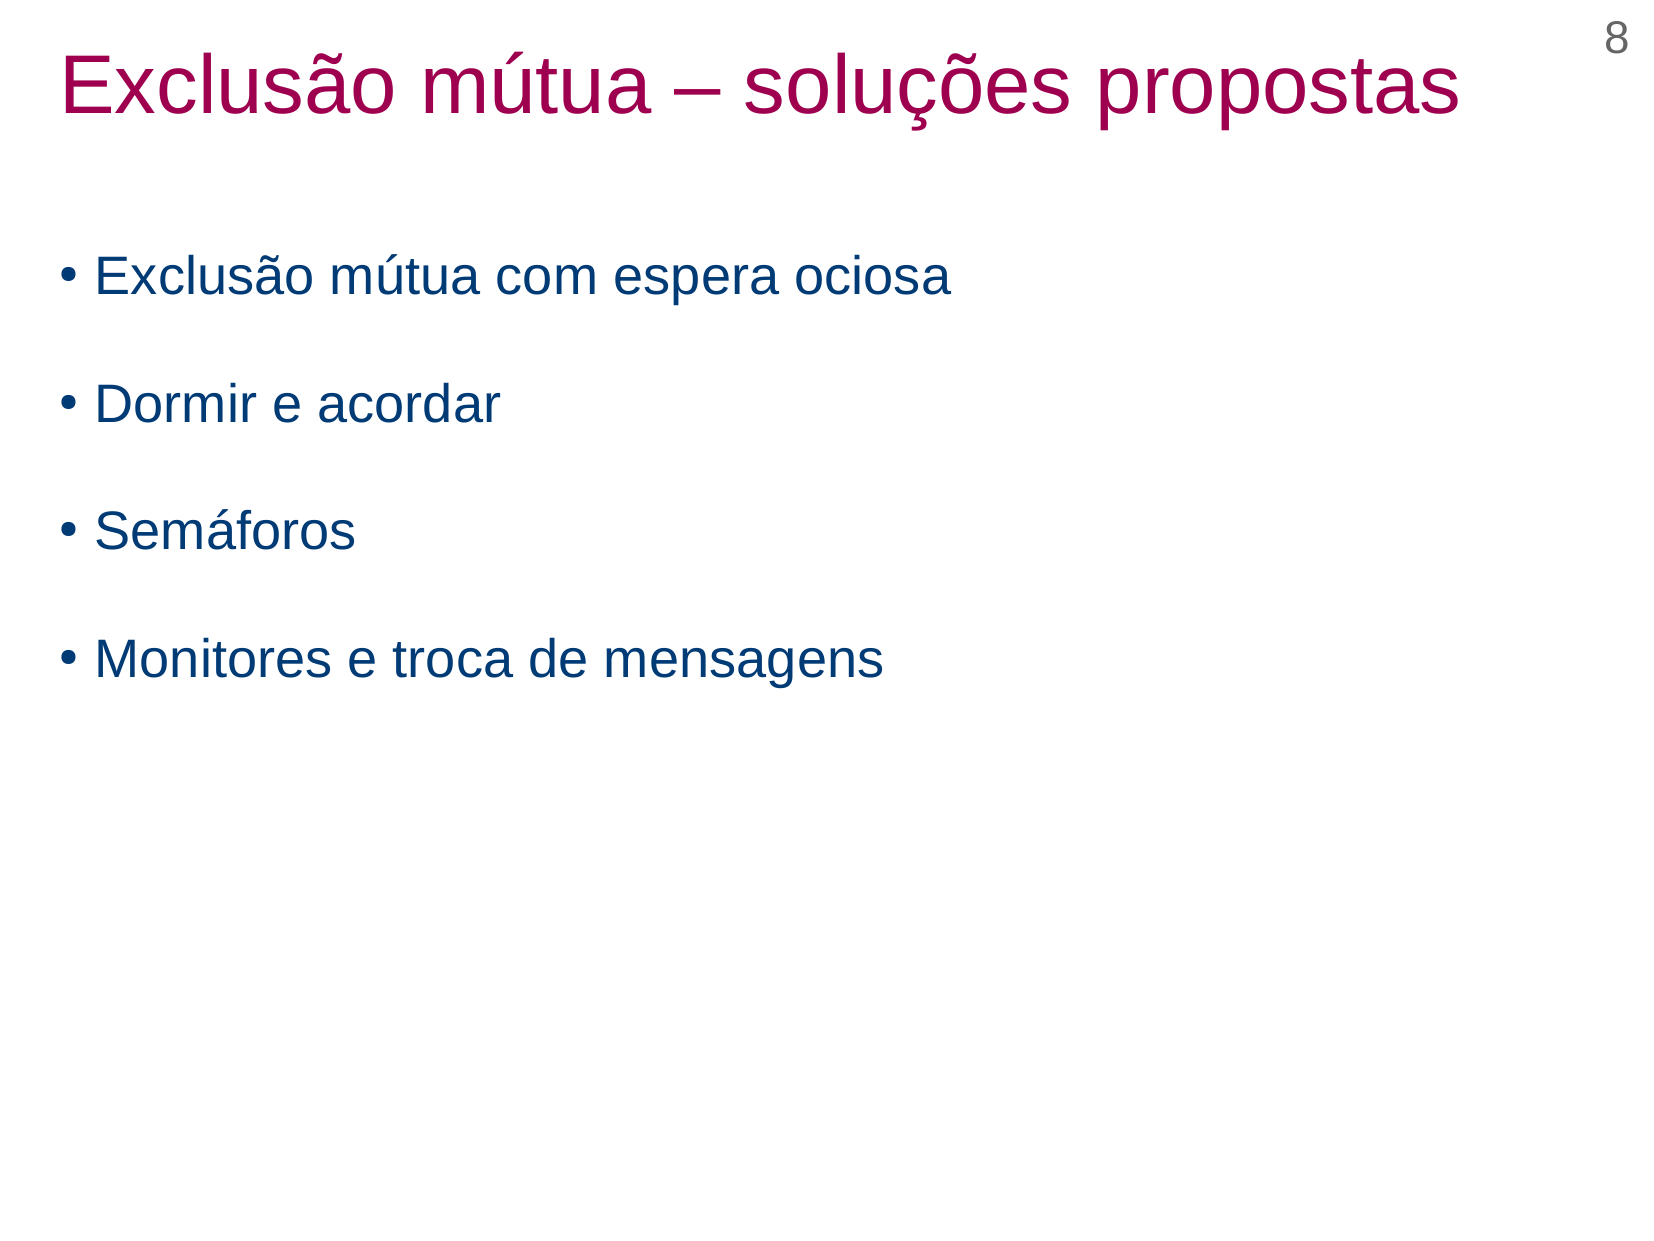

8
# Exclusão mútua – soluções propostas
Exclusão mútua com espera ociosa
Dormir e acordar
Semáforos
Monitores e troca de mensagens